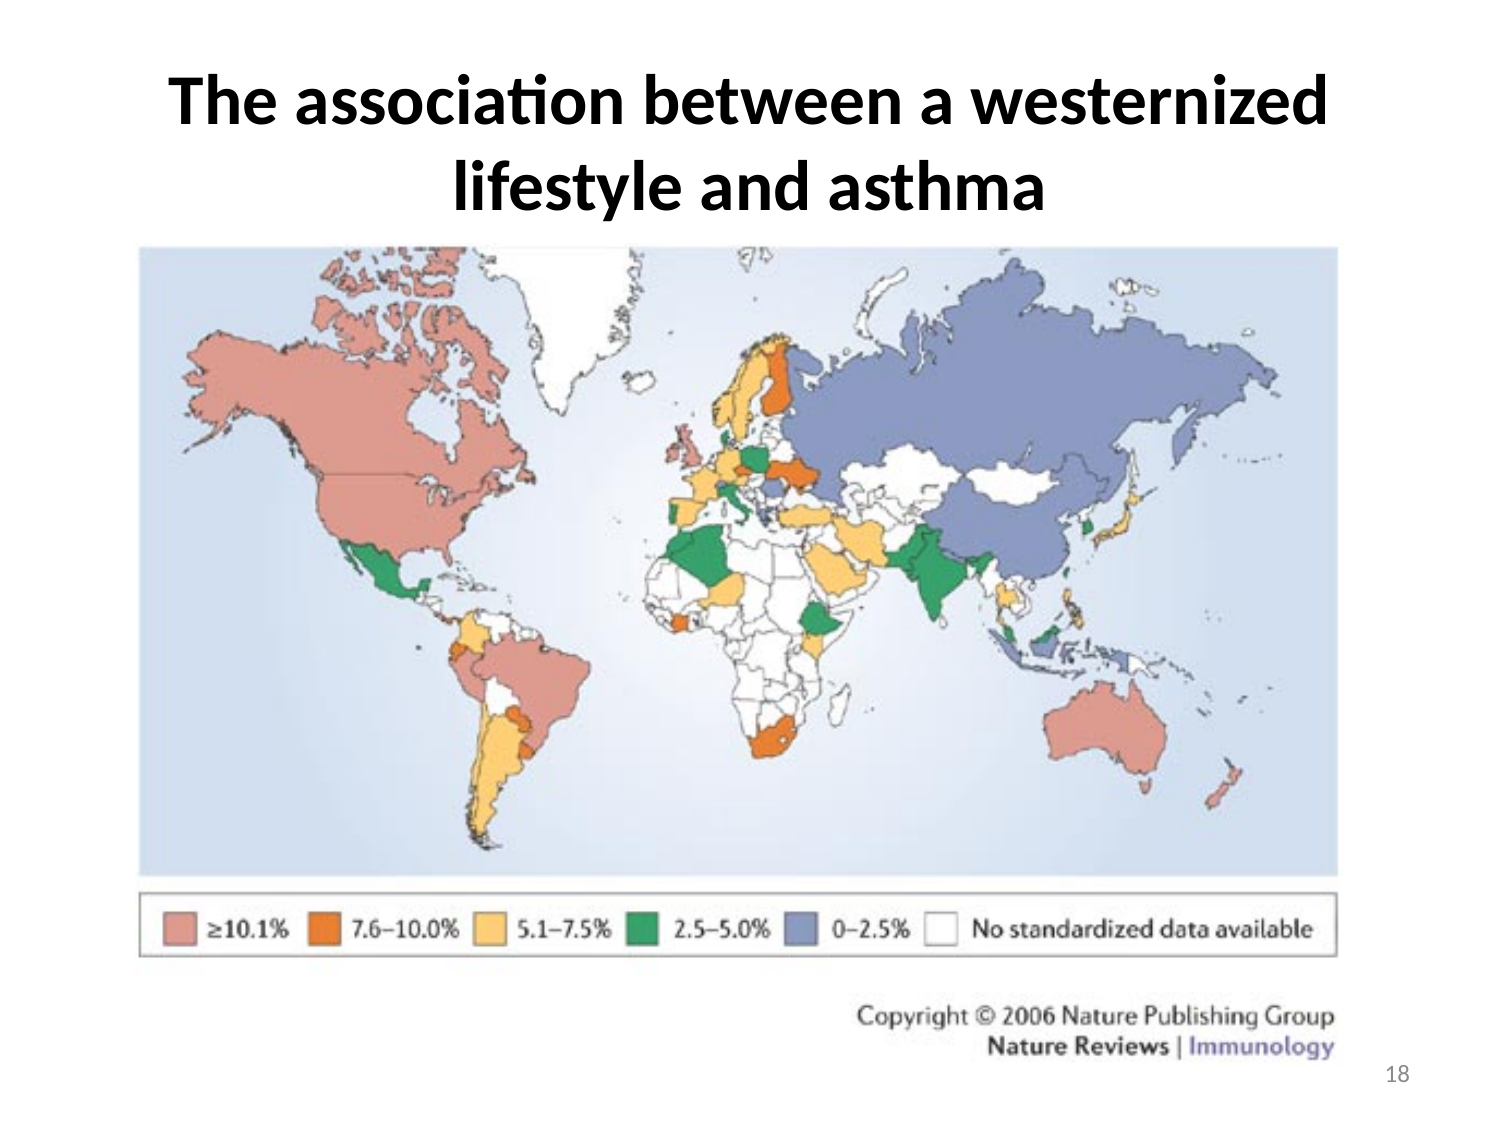

#
The association between a westernized lifestyle and asthma
18